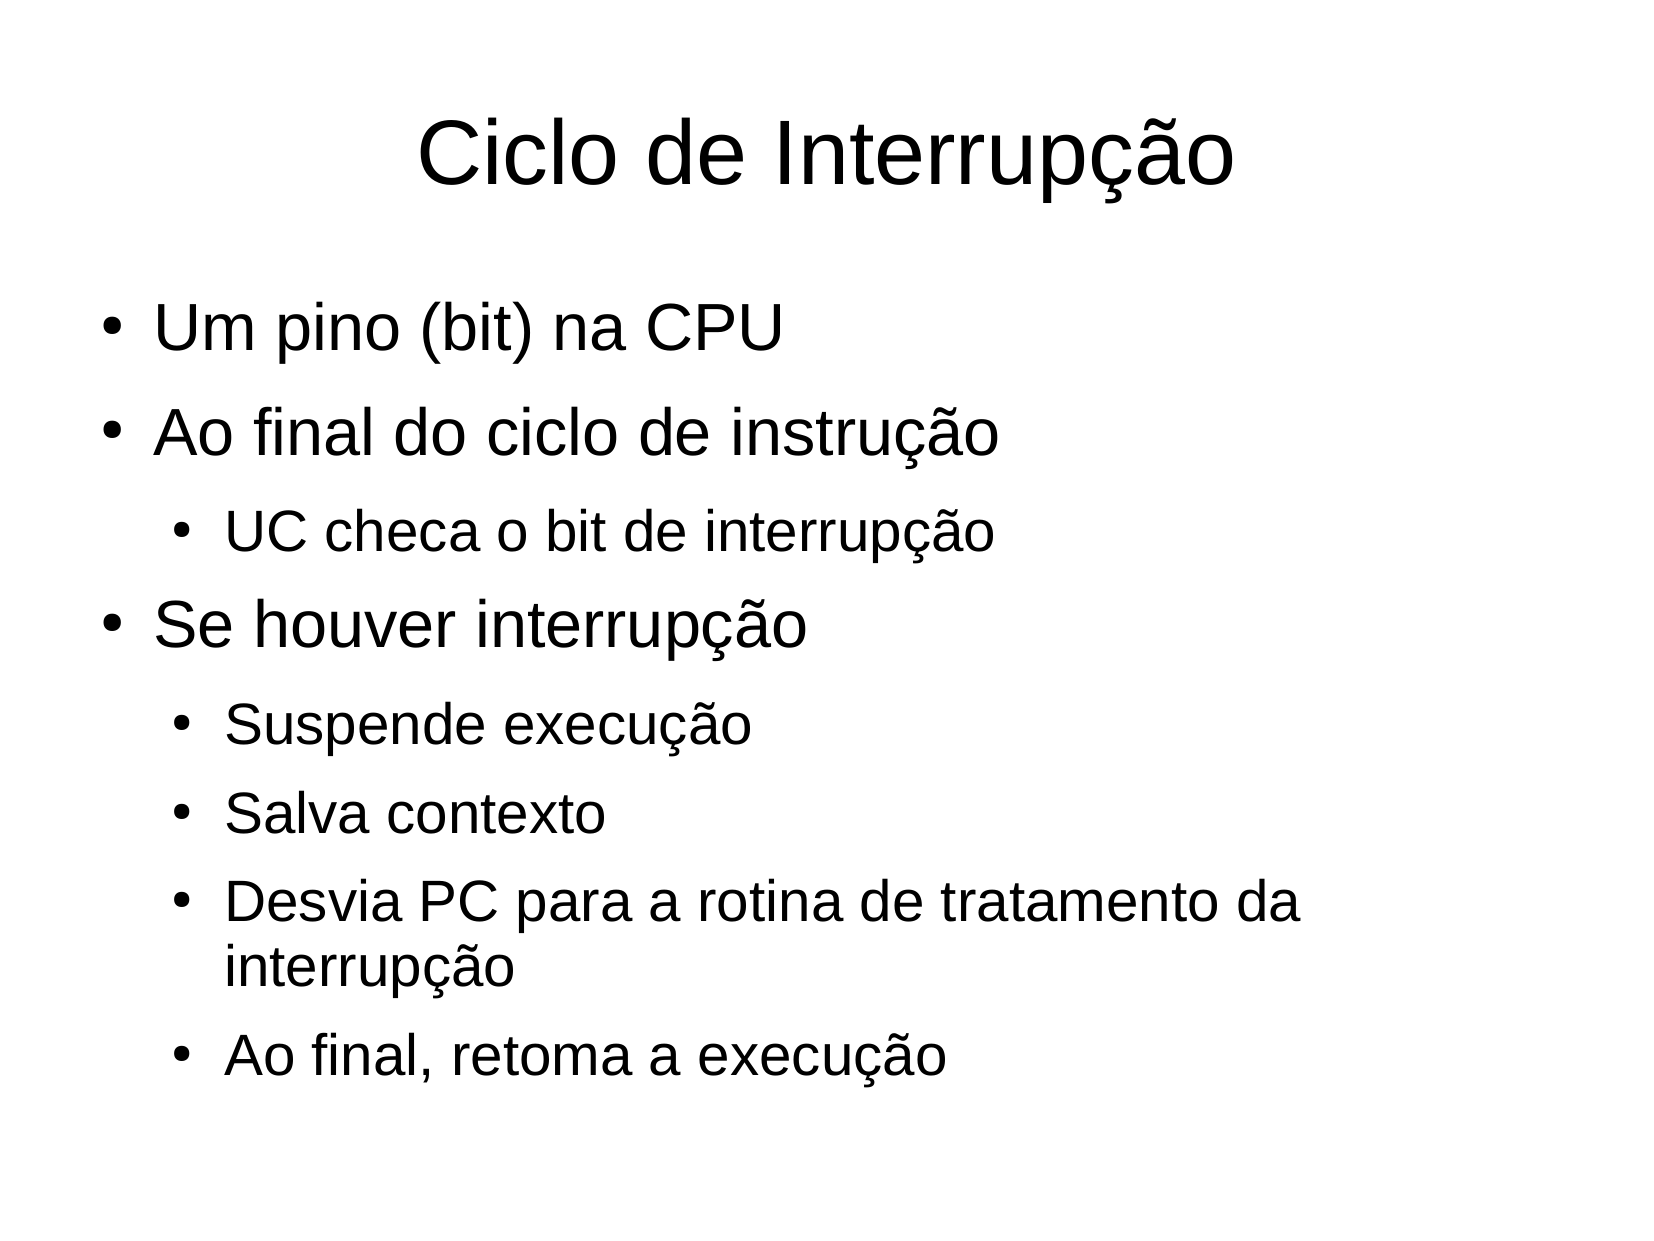

# Ciclo de Interrupção
Um pino (bit) na CPU
Ao final do ciclo de instrução
UC checa o bit de interrupção
Se houver interrupção
Suspende execução
Salva contexto
Desvia PC para a rotina de tratamento da interrupção
Ao final, retoma a execução